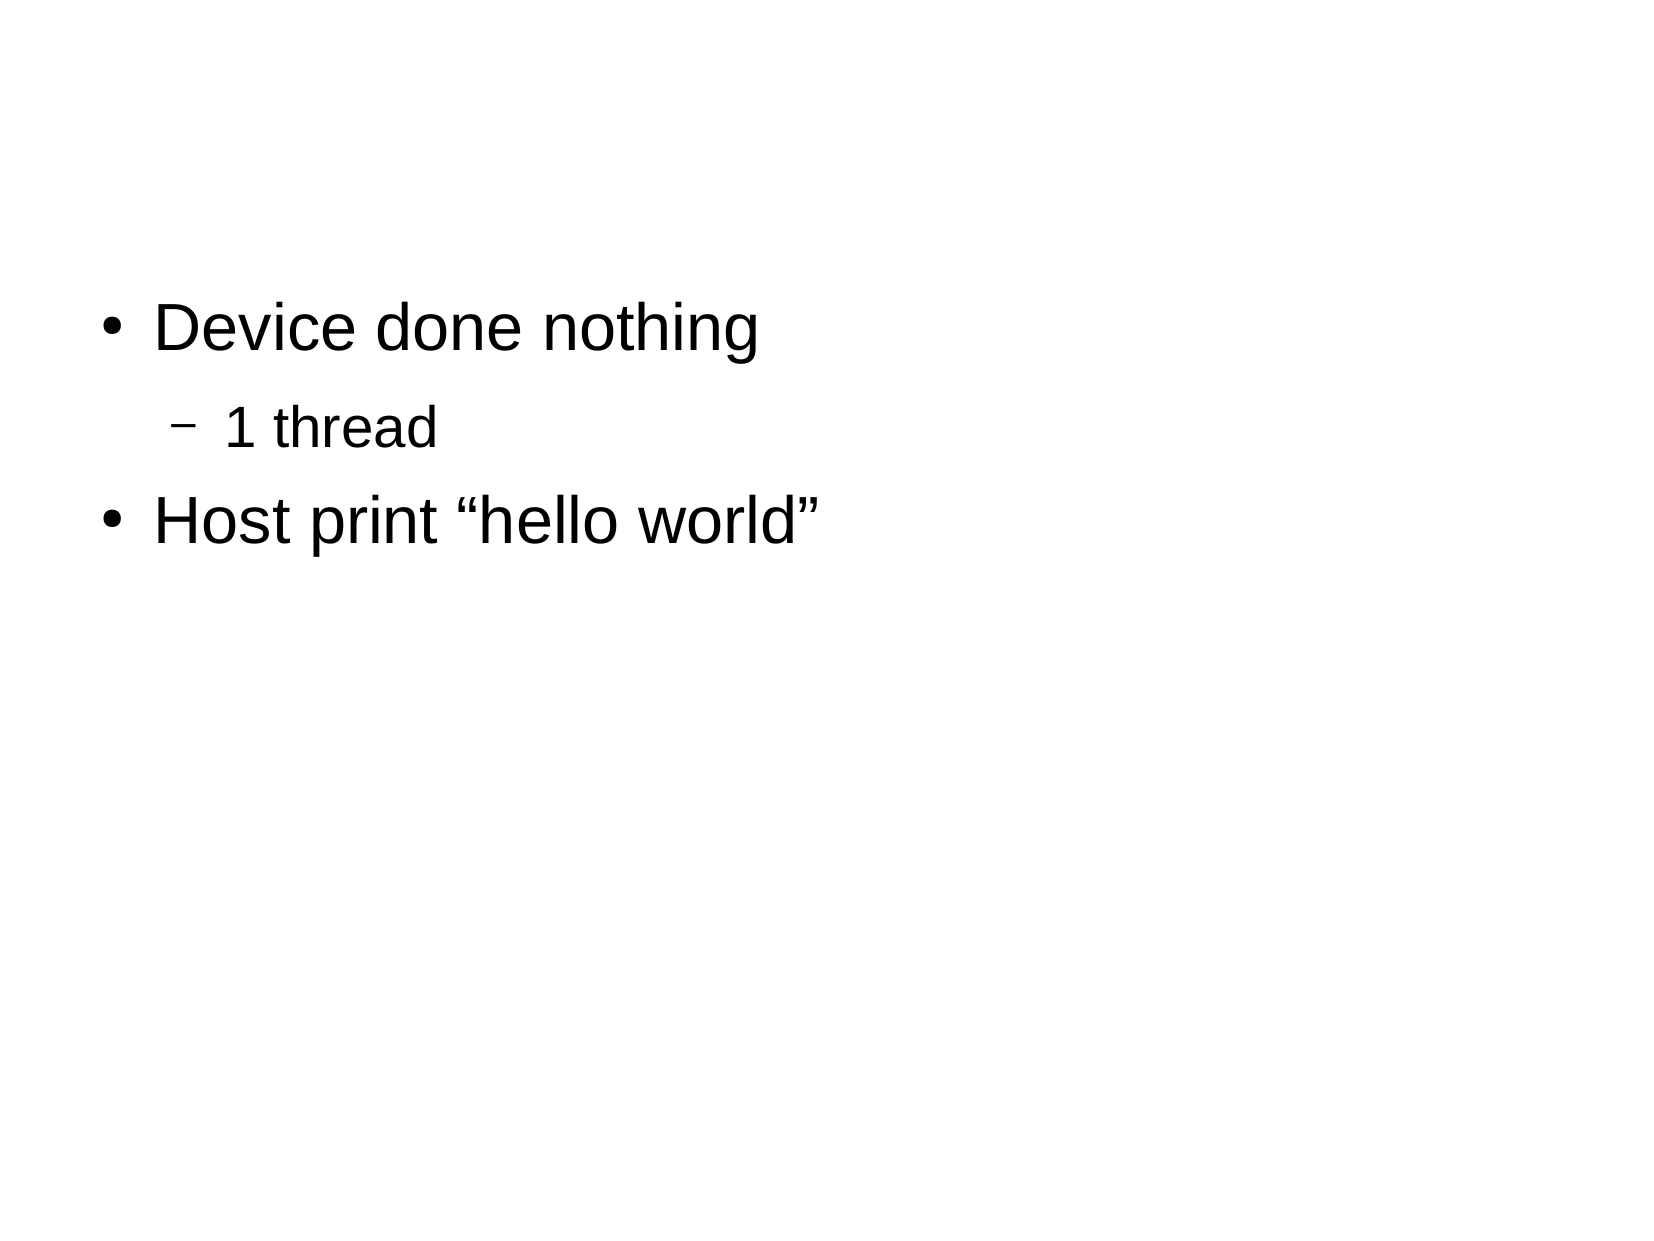

#
Device done nothing
1 thread
Host print “hello world”